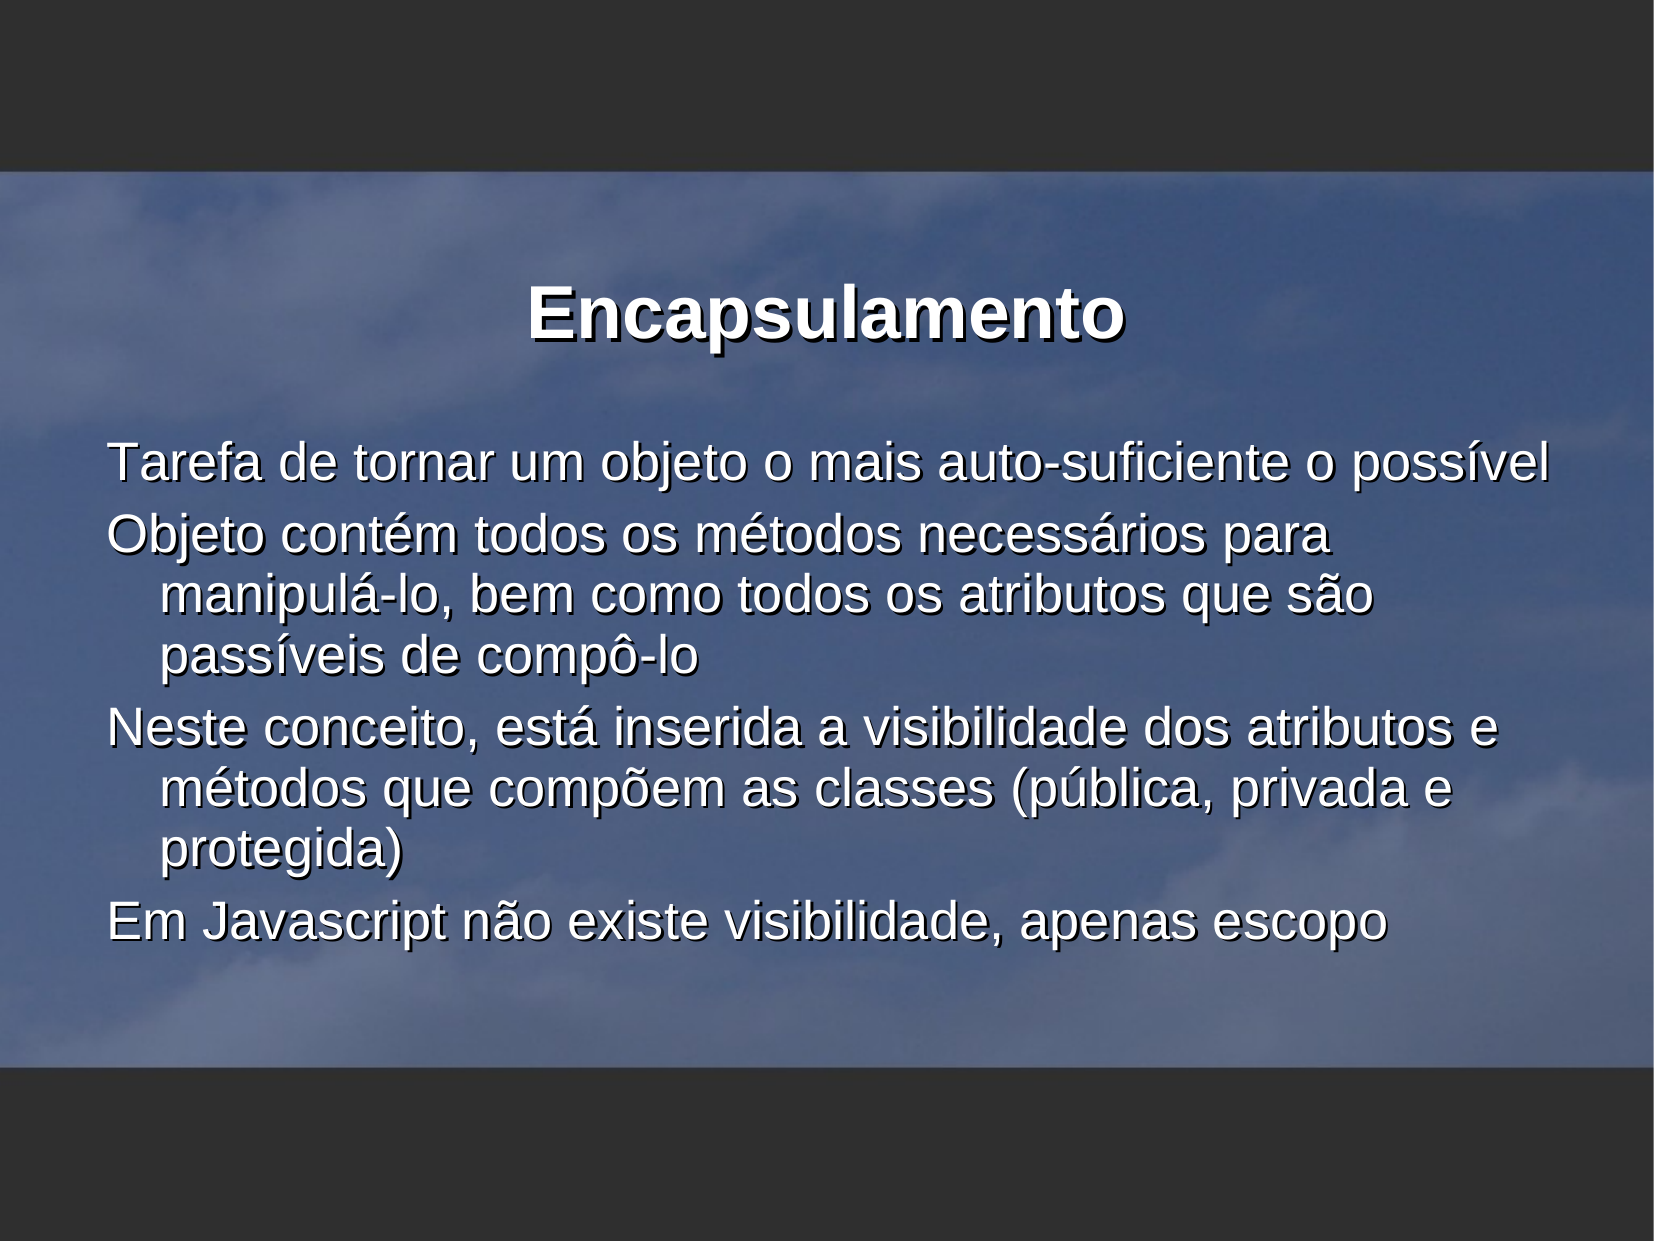

# Encapsulamento
Tarefa de tornar um objeto o mais auto-suficiente o possível
Objeto contém todos os métodos necessários para manipulá-lo, bem como todos os atributos que são passíveis de compô-lo
Neste conceito, está inserida a visibilidade dos atributos e métodos que compõem as classes (pública, privada e protegida)
Em Javascript não existe visibilidade, apenas escopo